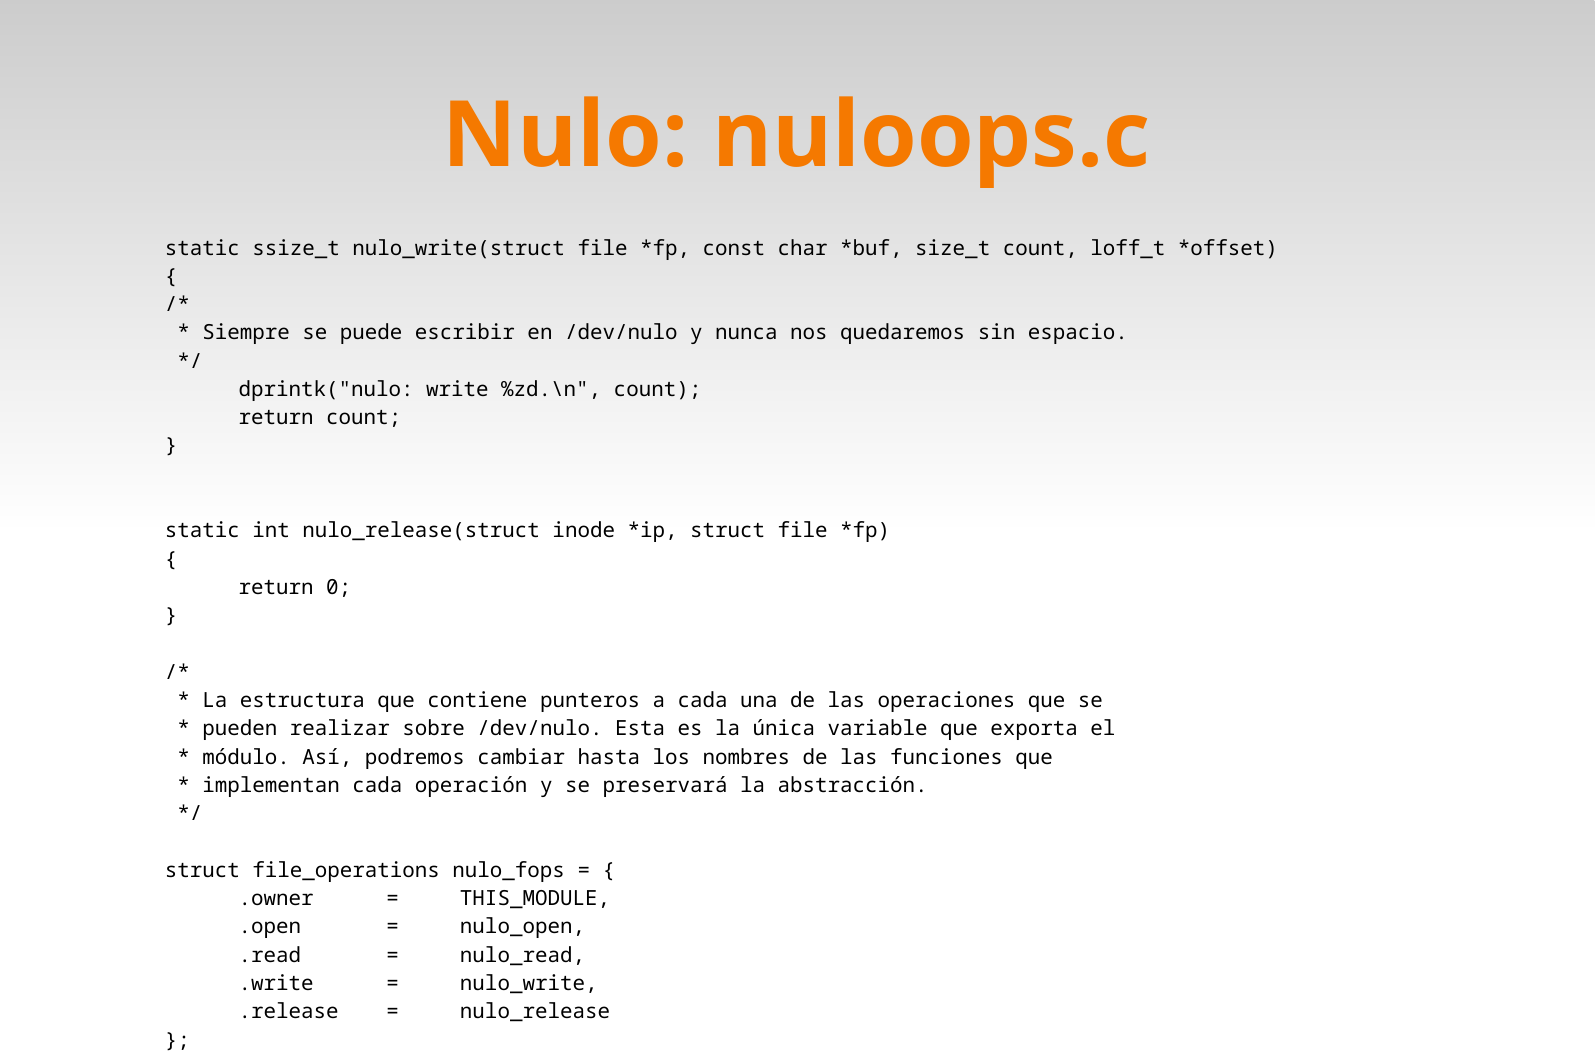

# Nulo: nuloops.c
static ssize_t nulo_write(struct file *fp, const char *buf, size_t count, loff_t *offset)
{
/*
 * Siempre se puede escribir en /dev/nulo y nunca nos quedaremos sin espacio.
 */
	dprintk("nulo: write %zd.\n", count);
	return count;
}
static int nulo_release(struct inode *ip, struct file *fp)
{
	return 0;
}
/*
 * La estructura que contiene punteros a cada una de las operaciones que se
 * pueden realizar sobre /dev/nulo. Esta es la única variable que exporta el
 * módulo. Así, podremos cambiar hasta los nombres de las funciones que
 * implementan cada operación y se preservará la abstracción.
 */
struct file_operations nulo_fops = {
	.owner	=	THIS_MODULE,
	.open		=	nulo_open,
	.read		=	nulo_read,
	.write	=	nulo_write,
	.release	=	nulo_release
};